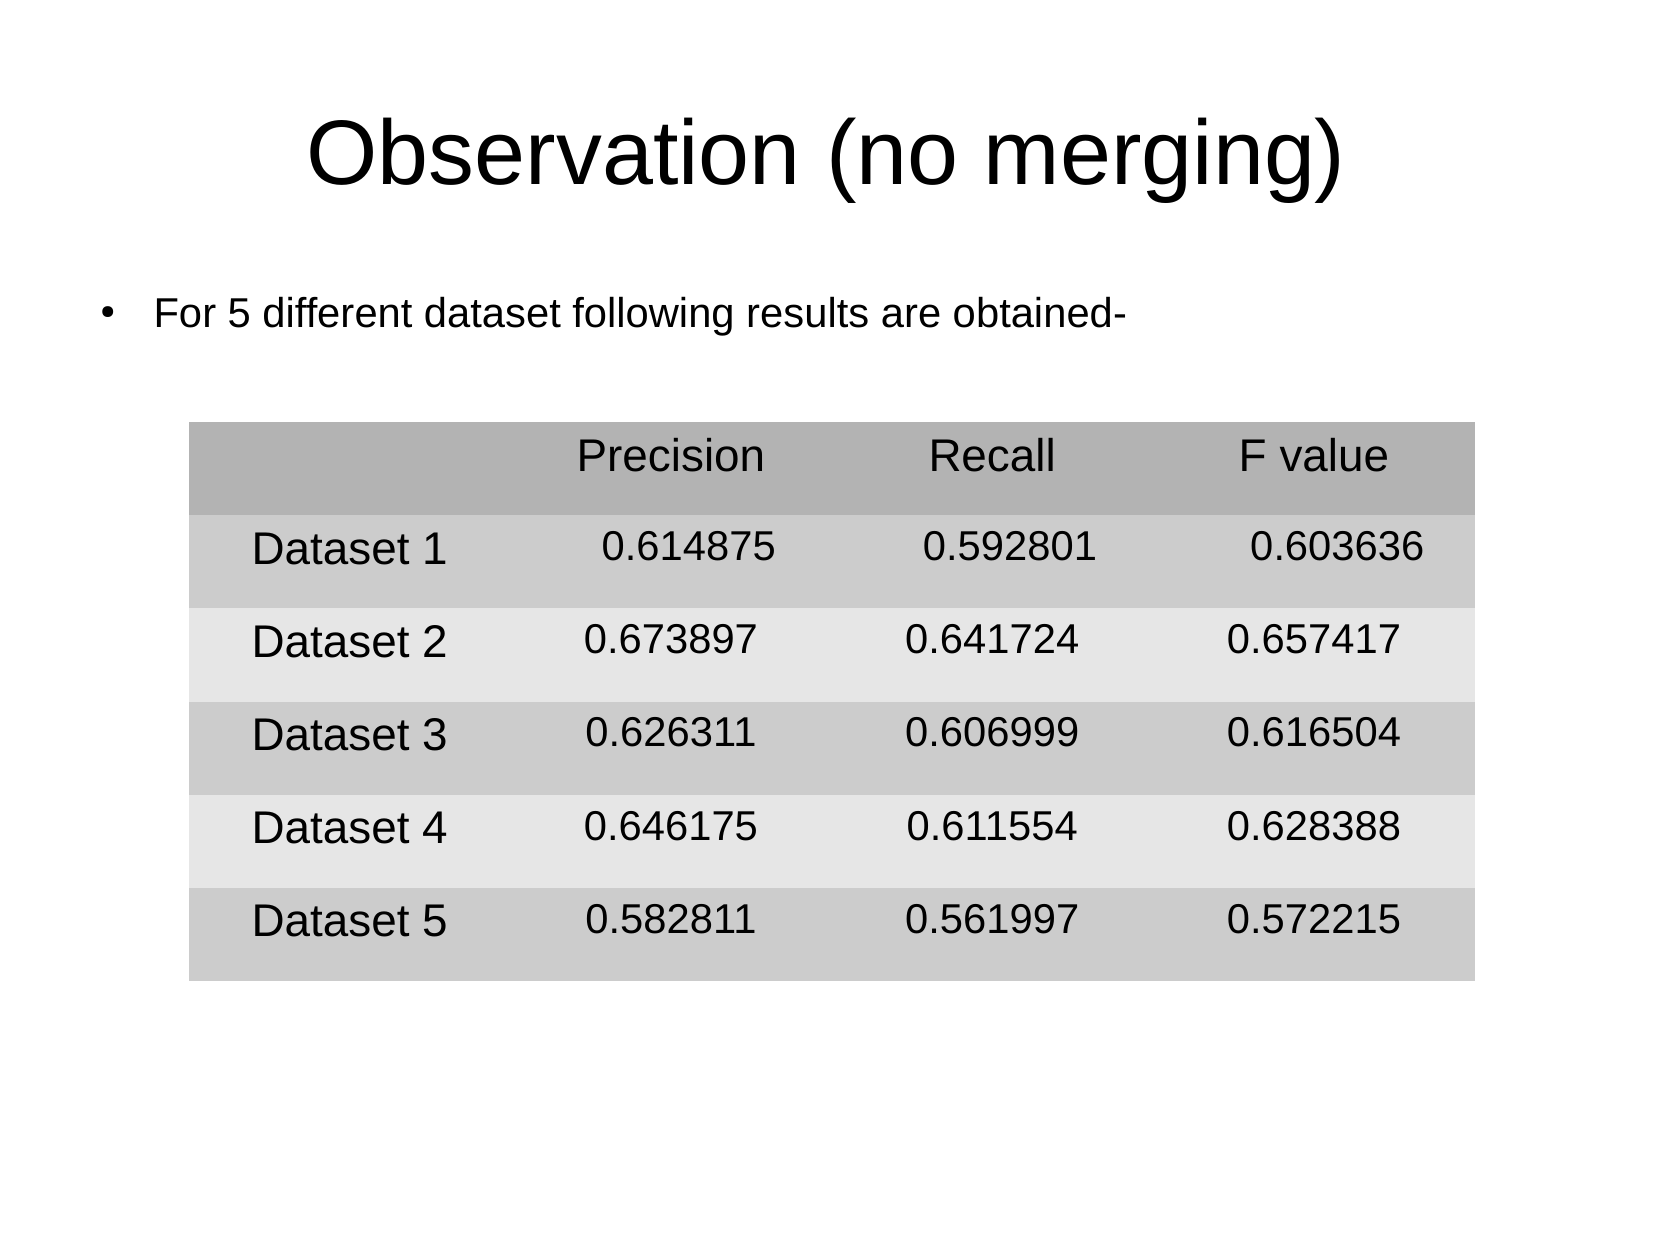

# Observation (no merging)
For 5 different dataset following results are obtained-
| | Precision | Recall | F value |
| --- | --- | --- | --- |
| Dataset 1 | 0.614875 | 0.592801 | 0.603636 |
| Dataset 2 | 0.673897 | 0.641724 | 0.657417 |
| Dataset 3 | 0.626311 | 0.606999 | 0.616504 |
| Dataset 4 | 0.646175 | 0.611554 | 0.628388 |
| Dataset 5 | 0.582811 | 0.561997 | 0.572215 |